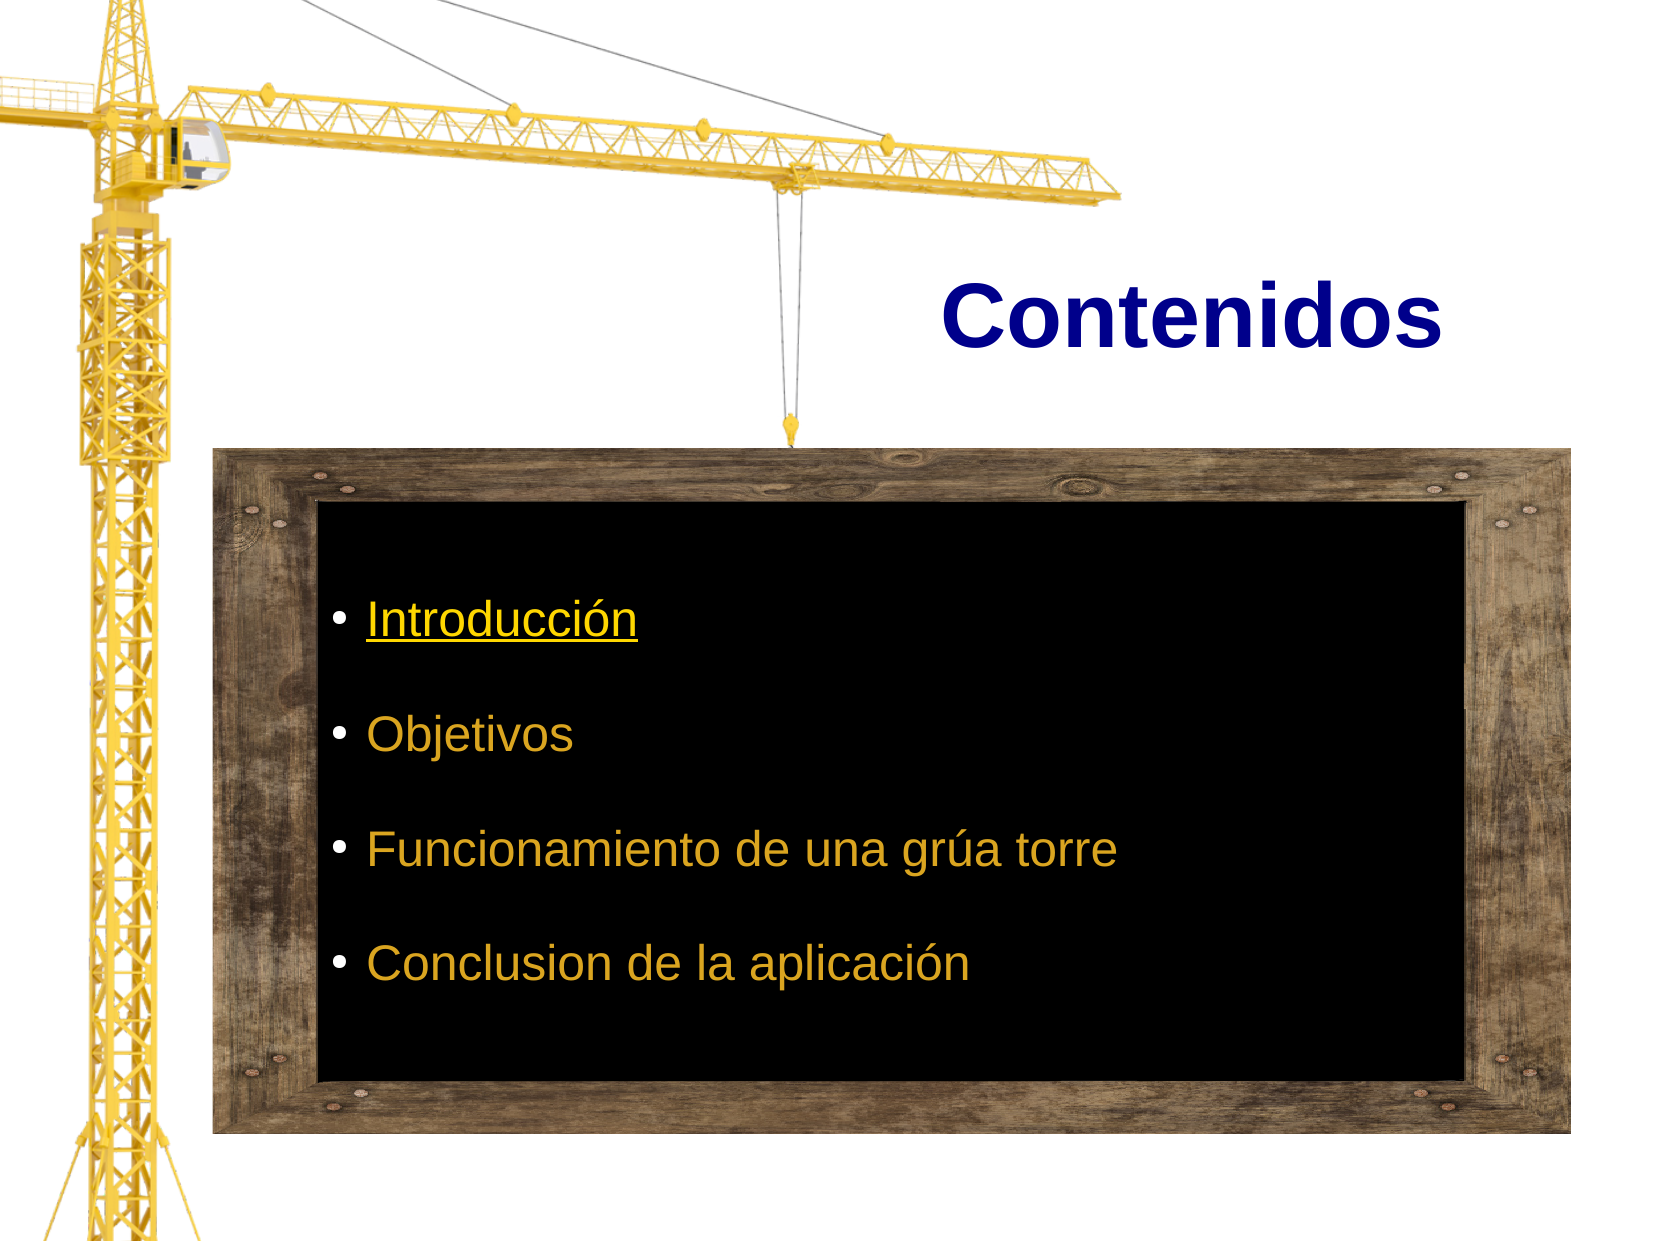

# Contenidos
Introducción
Objetivos
Funcionamiento de una grúa torre
Conclusion de la aplicación